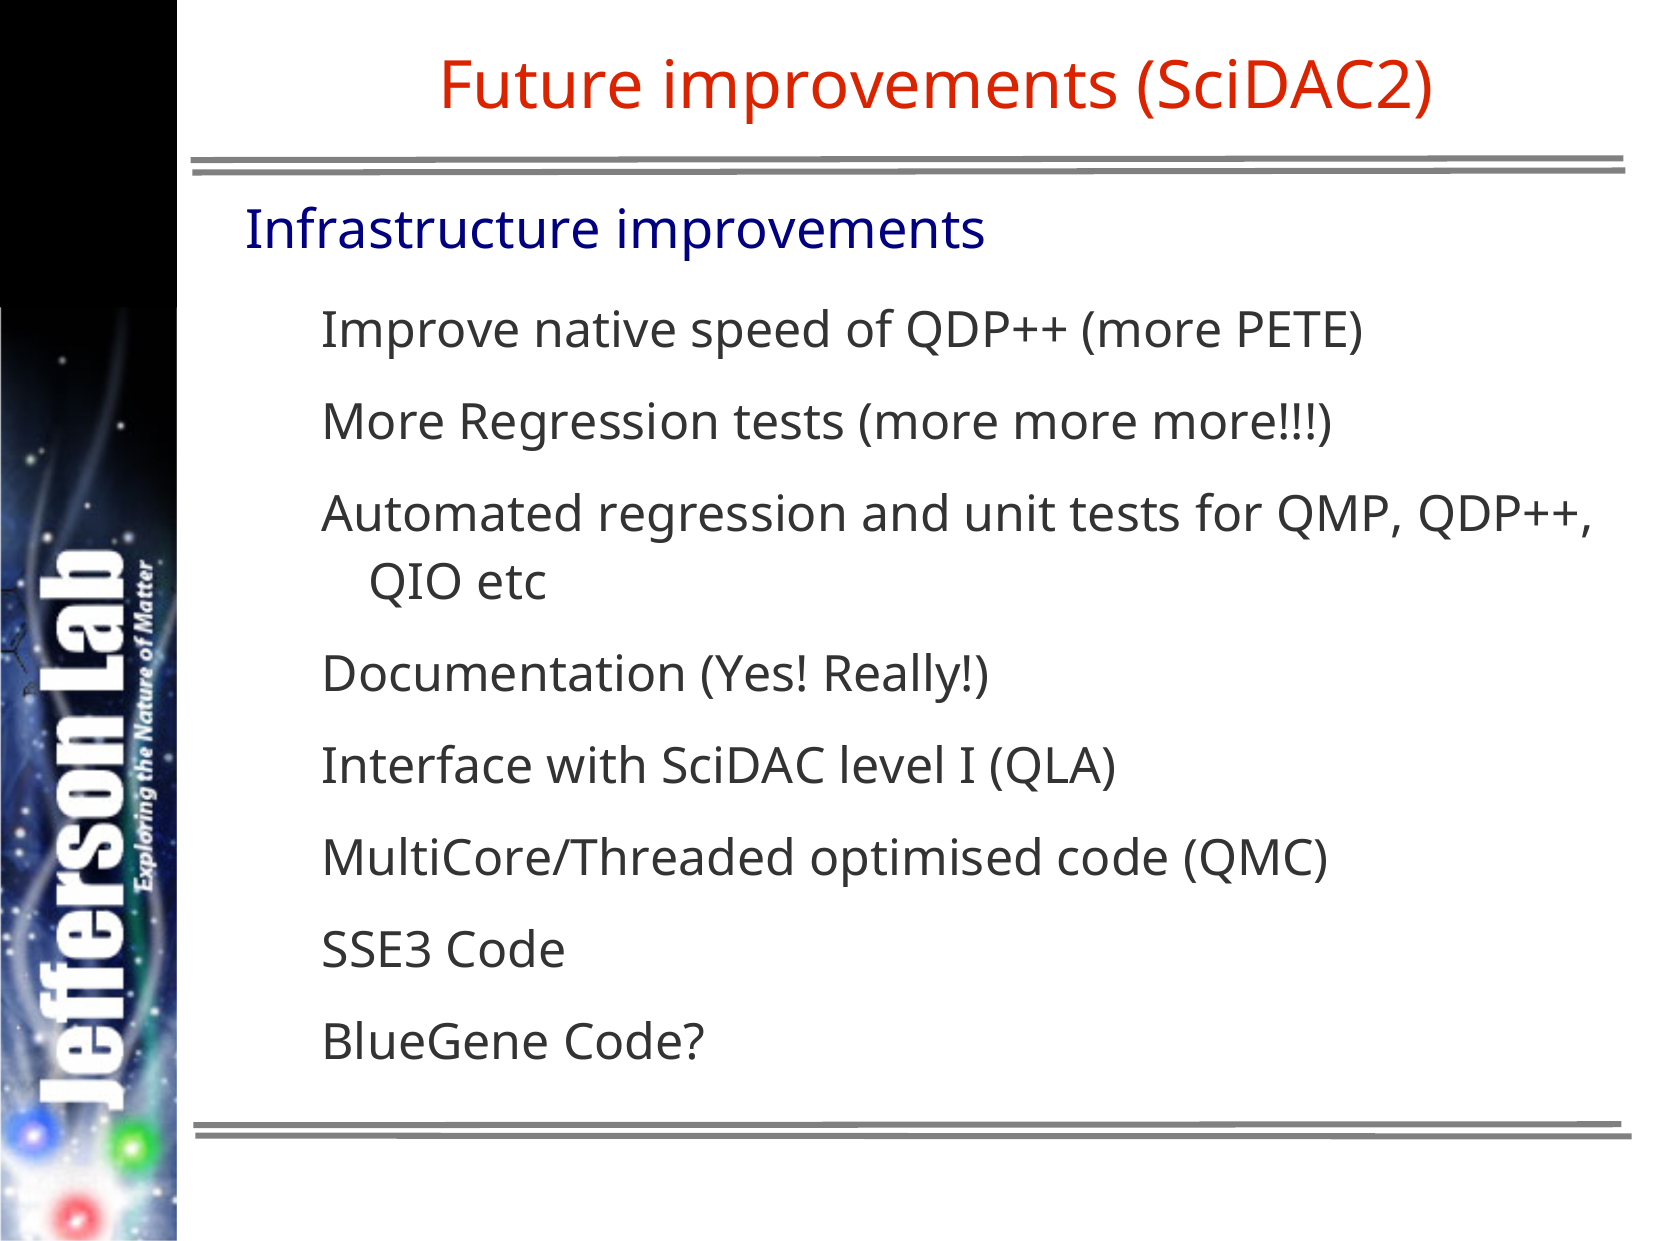

# Future improvements (SciDAC2)
Infrastructure improvements
Improve native speed of QDP++ (more PETE)
More Regression tests (more more more!!!)
Automated regression and unit tests for QMP, QDP++, QIO etc
Documentation (Yes! Really!)
Interface with SciDAC level I (QLA)
MultiCore/Threaded optimised code (QMC)
SSE3 Code
BlueGene Code?